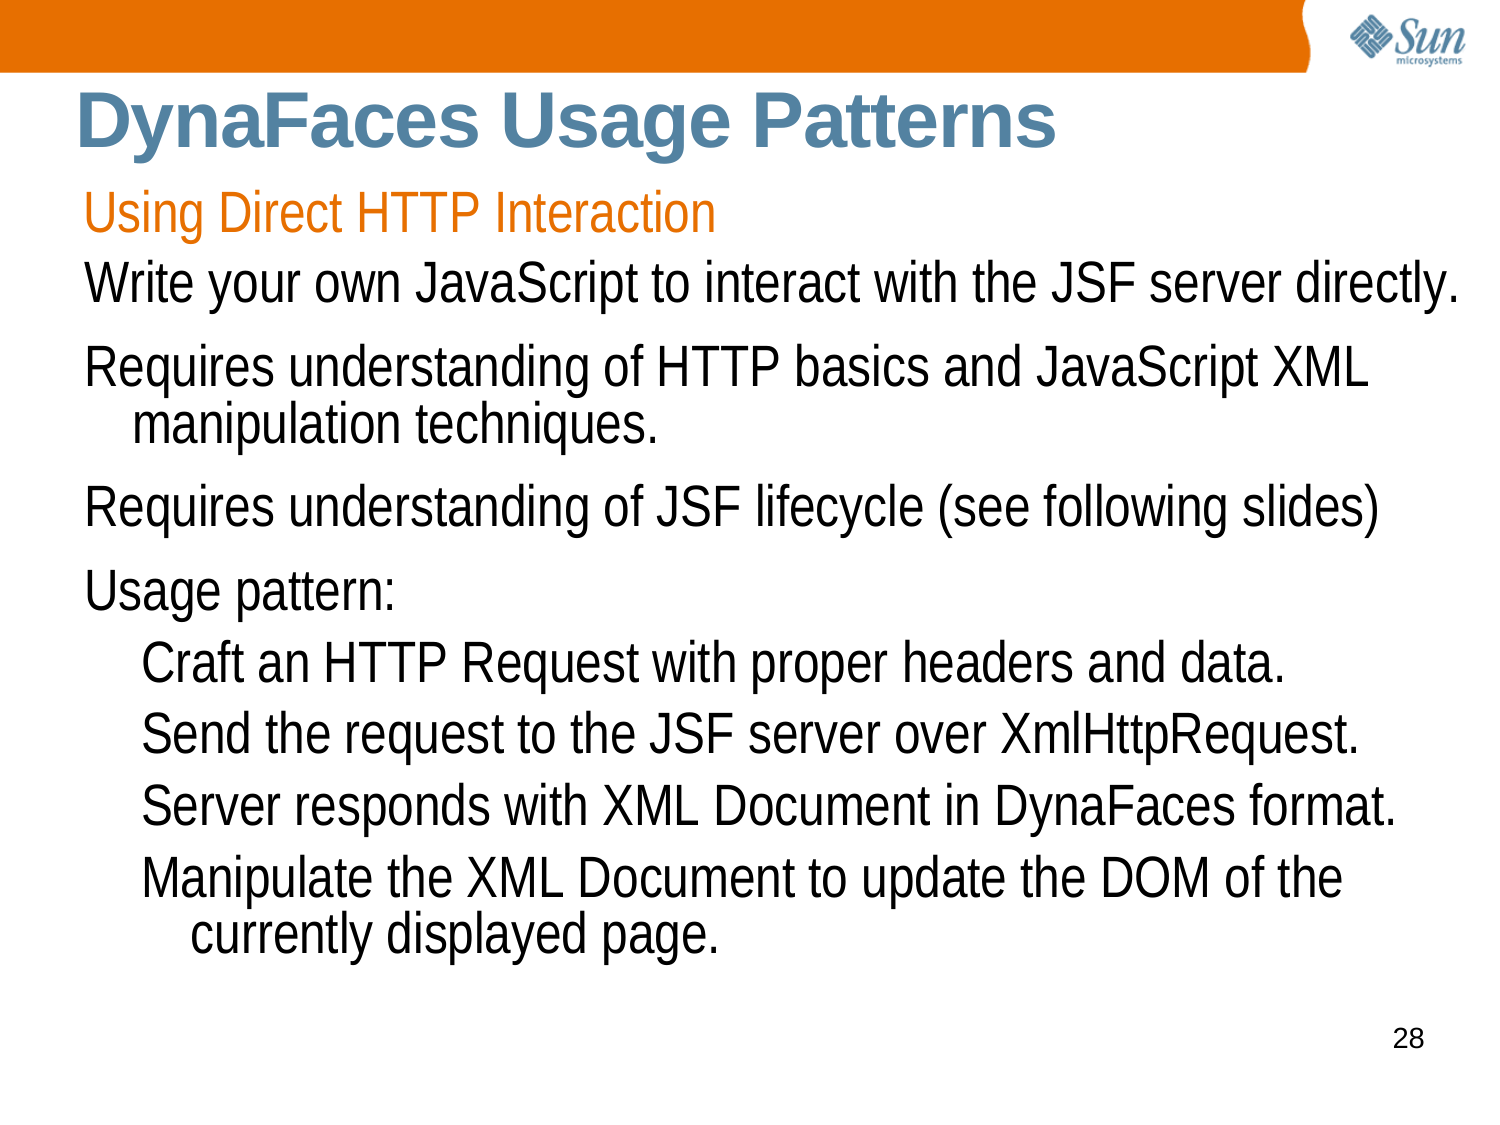

# DynaFaces Usage Patterns
Using Direct HTTP Interaction
Write your own JavaScript to interact with the JSF server directly.
Requires understanding of HTTP basics and JavaScript XML manipulation techniques.
Requires understanding of JSF lifecycle (see following slides)
Usage pattern:
Craft an HTTP Request with proper headers and data.
Send the request to the JSF server over XmlHttpRequest.
Server responds with XML Document in DynaFaces format.
Manipulate the XML Document to update the DOM of the currently displayed page.
28